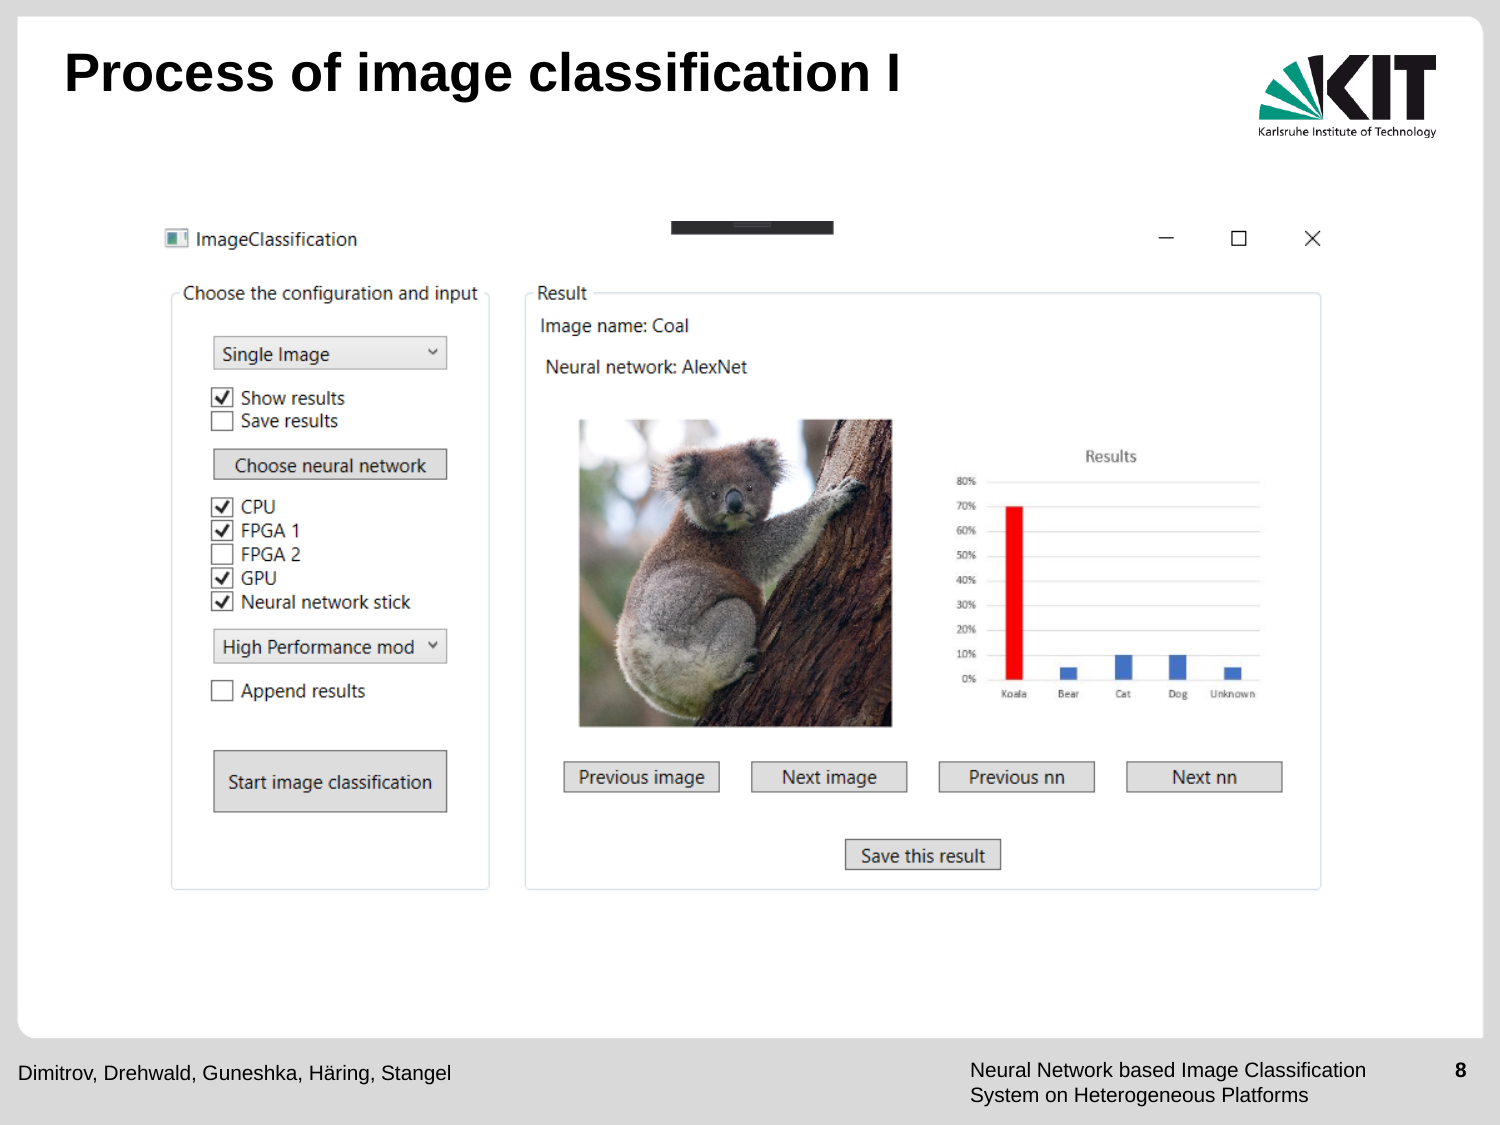

# Process of image classification I
Neural Network based Image Classification System on Heterogeneous Platforms
Dimitrov, Drehwald, Guneshka, Häring, Stangel